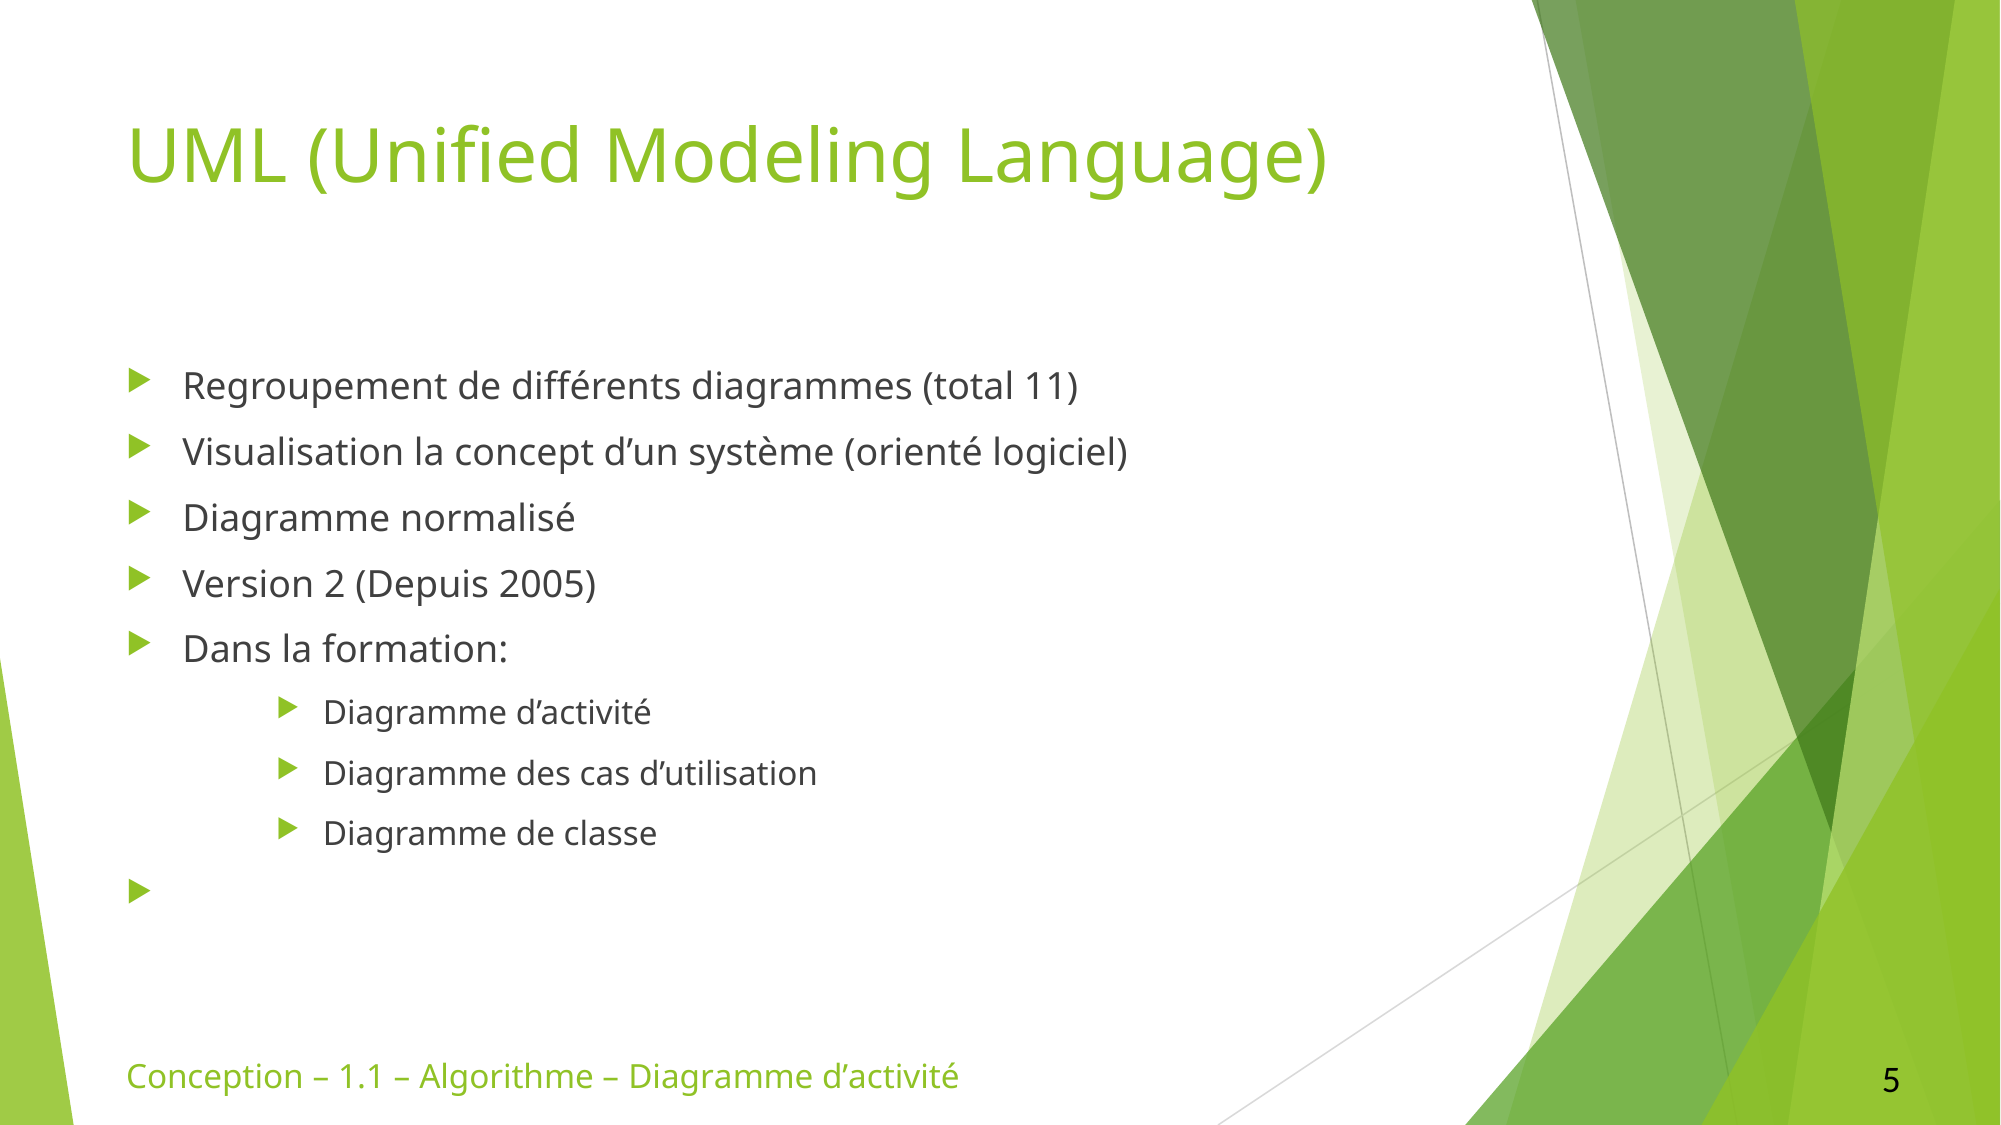

# UML (Unified Modeling Language)
Regroupement de différents diagrammes (total 11)
Visualisation la concept d’un système (orienté logiciel)
Diagramme normalisé
Version 2 (Depuis 2005)
Dans la formation:
Diagramme d’activité
Diagramme des cas d’utilisation
Diagramme de classe
Conception – 1.1 – Algorithme – Diagramme d’activité